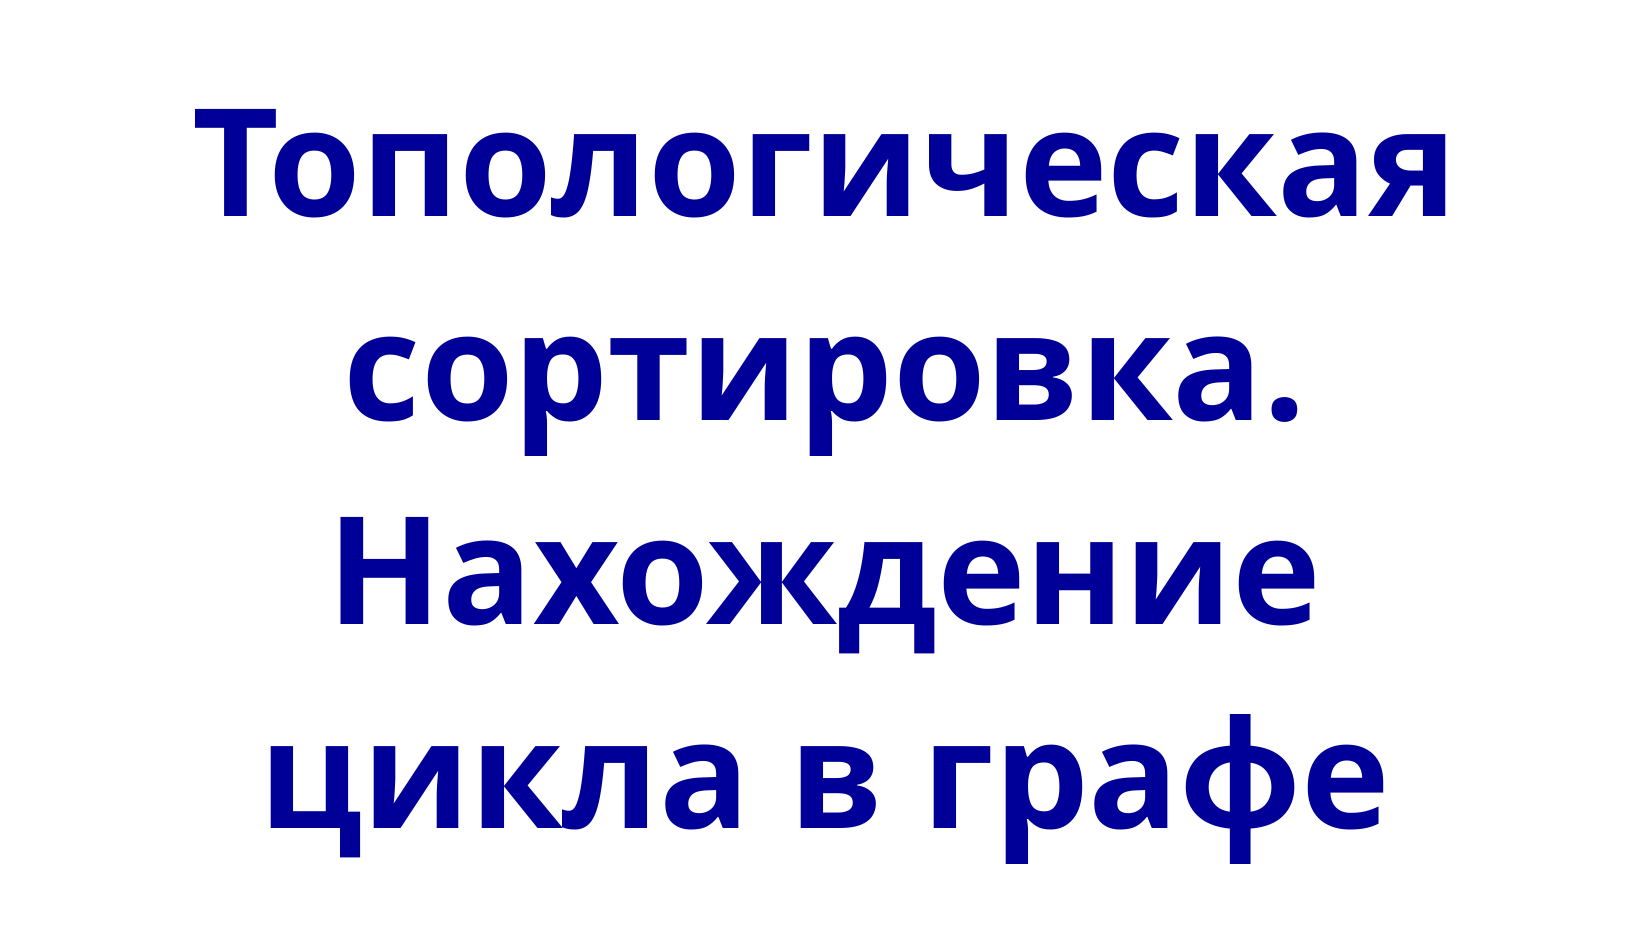

# Топологическая сортировка. Нахождение
цикла в графе